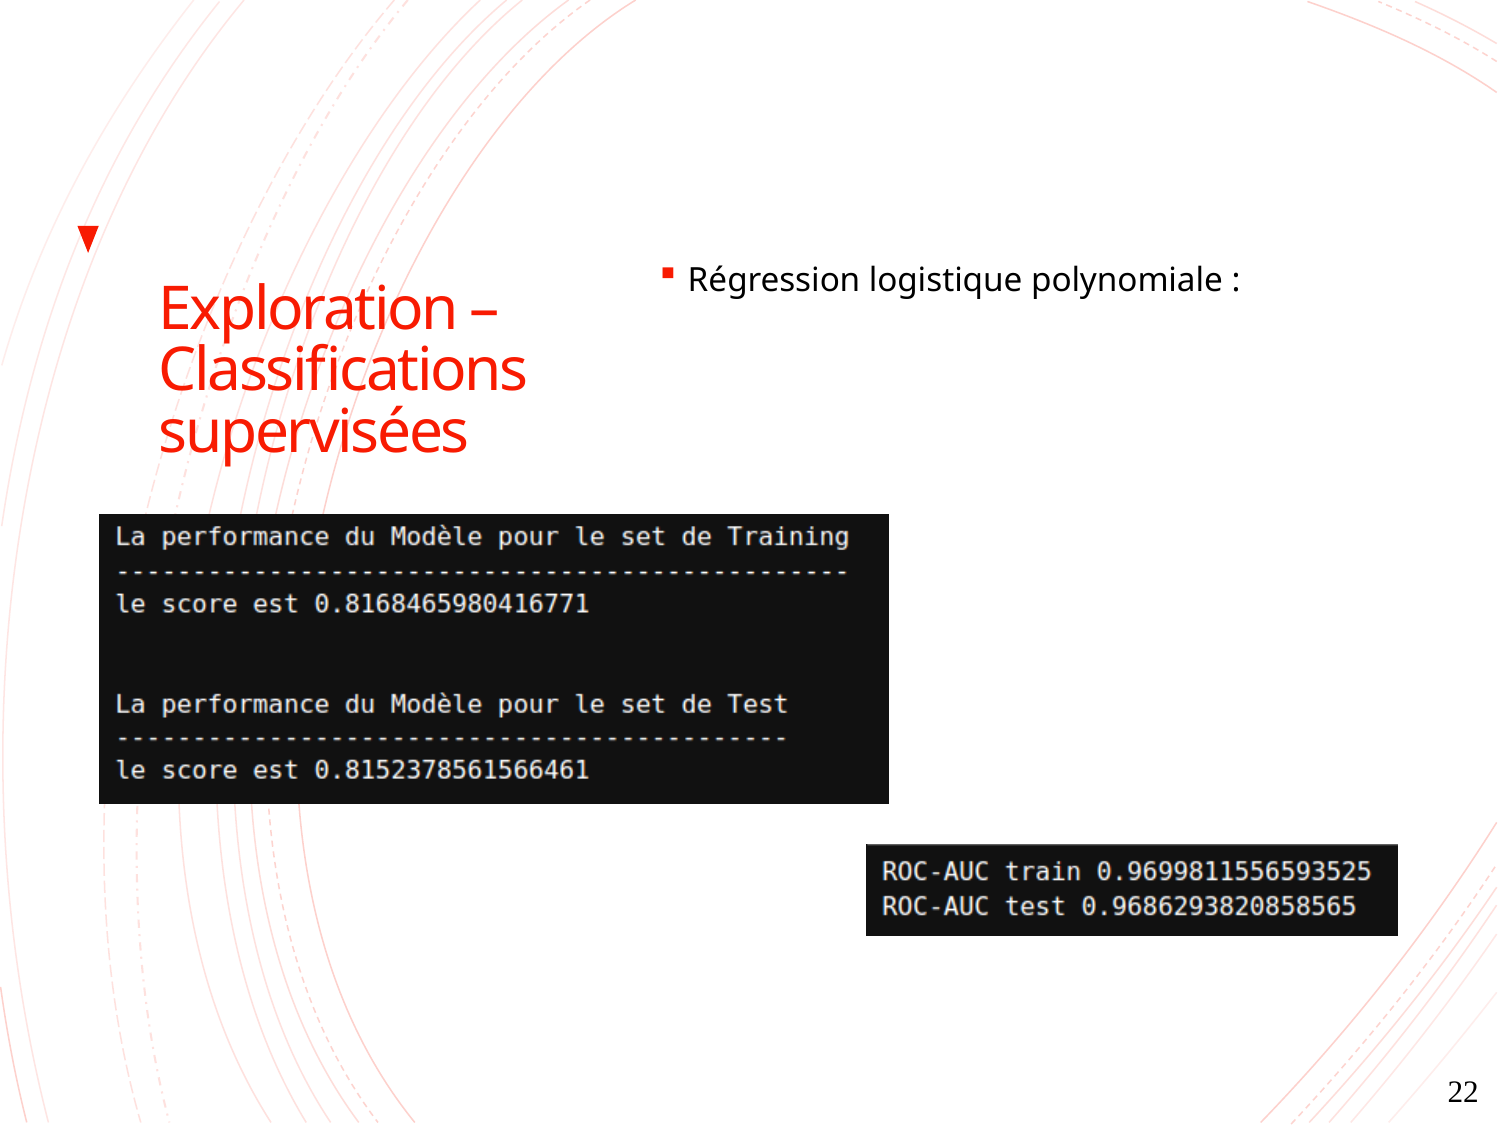

# Exploration – Classifications supervisées
Régression logistique polynomiale :